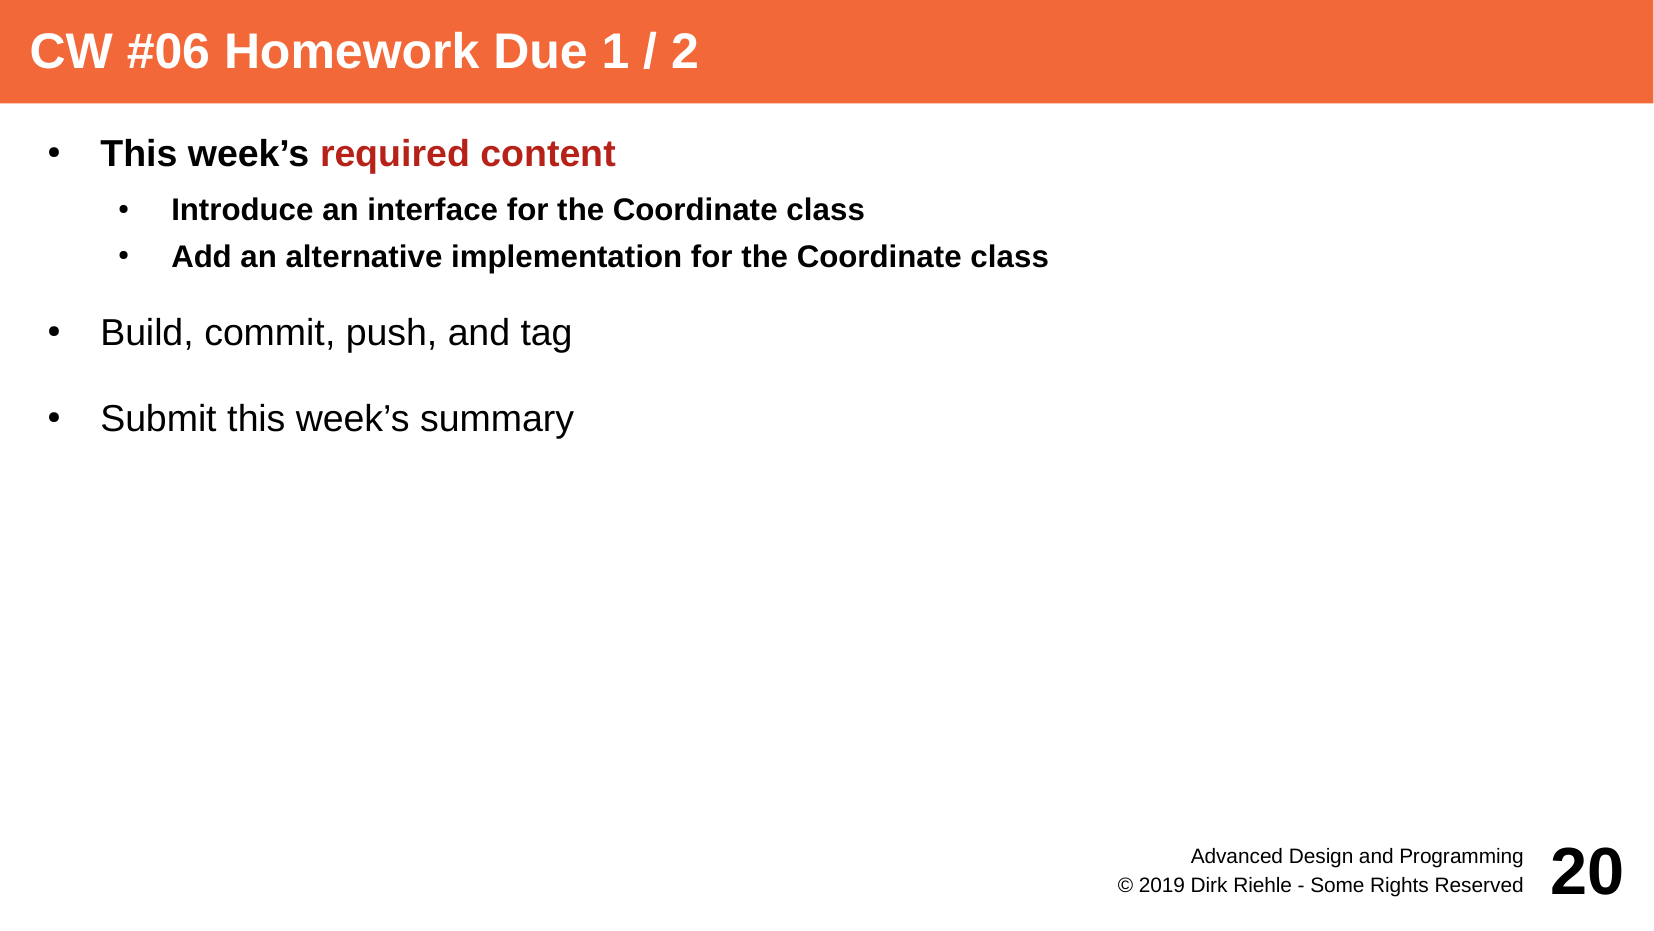

# CW #06 Homework Due 1 / 2
This week’s required content
Introduce an interface for the Coordinate class
Add an alternative implementation for the Coordinate class
Build, commit, push, and tag
Submit this week’s summary
Advanced Design and Programming
20
© 2019 Dirk Riehle - Some Rights Reserved